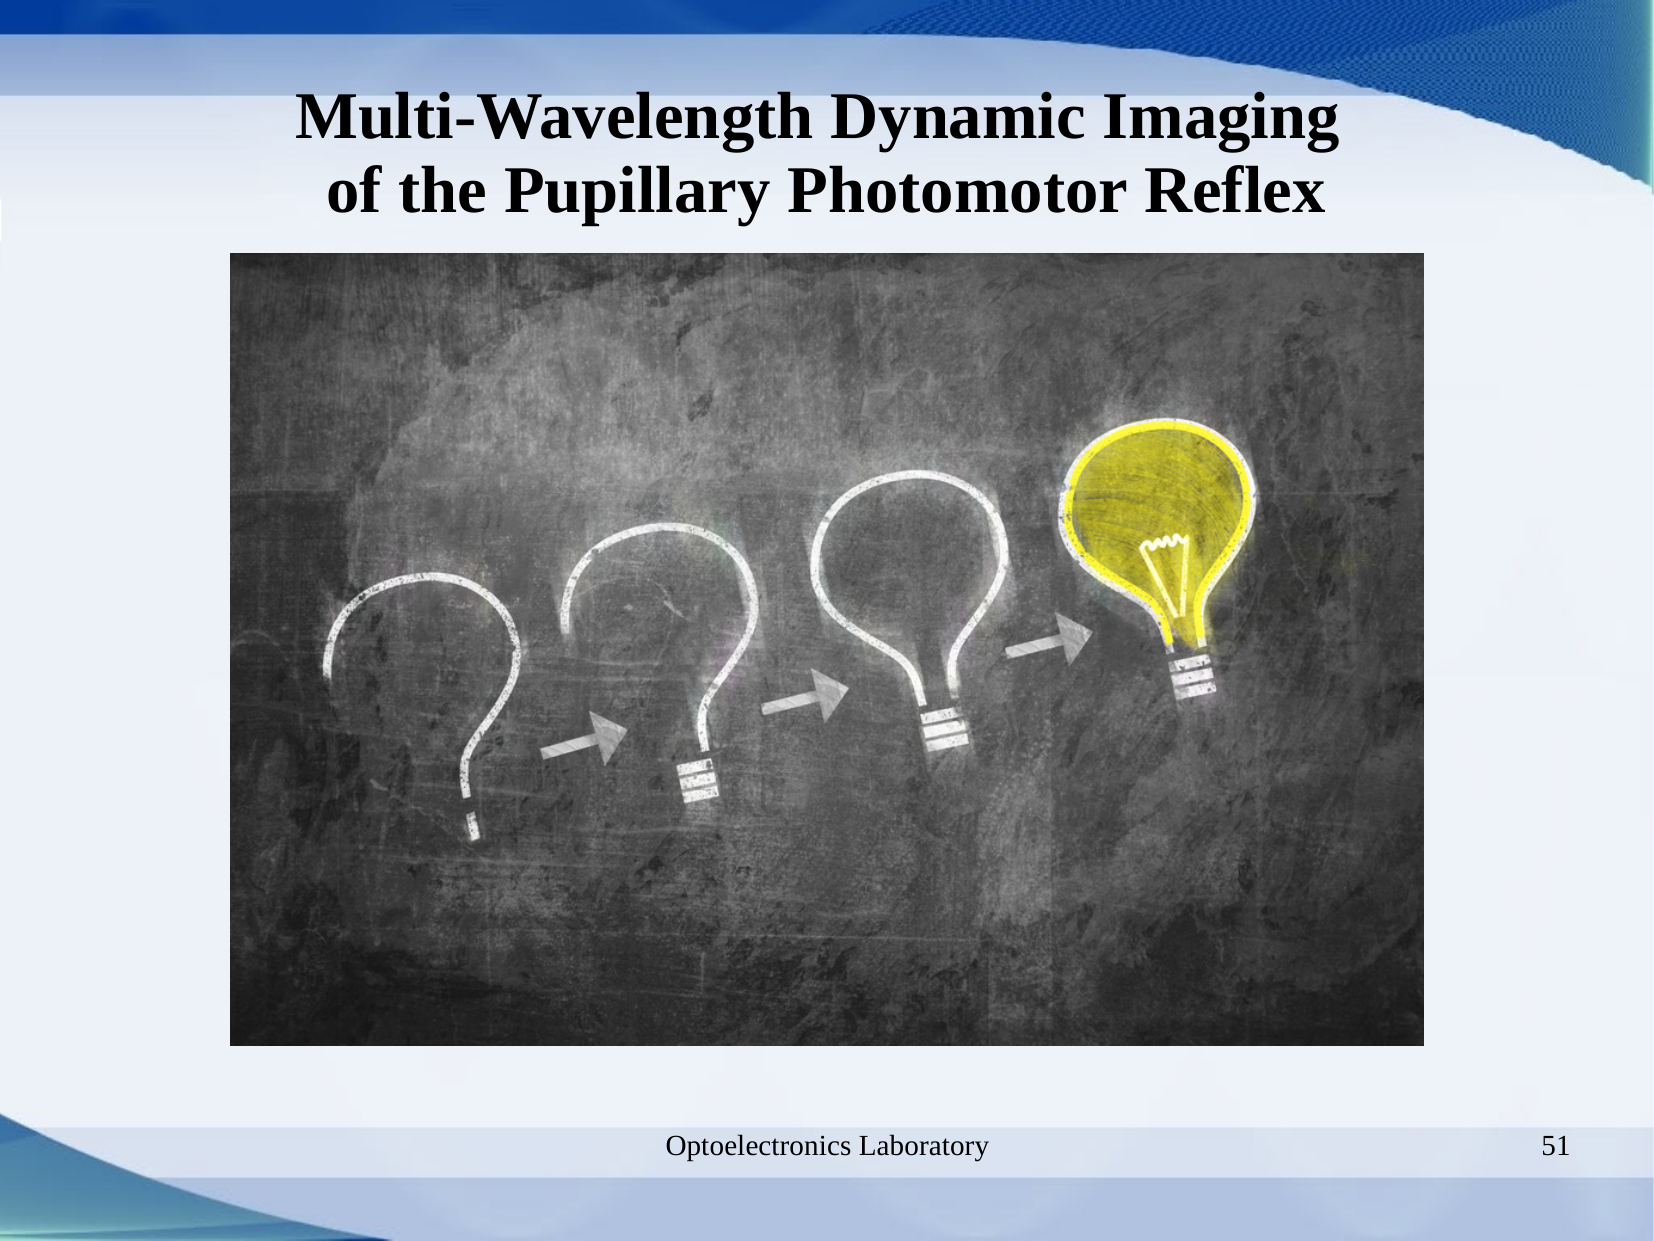

# Multi-Wavelength Dynamic Imaging of the Pupillary Photomotor Reflex
Optoelectronics Laboratory
51